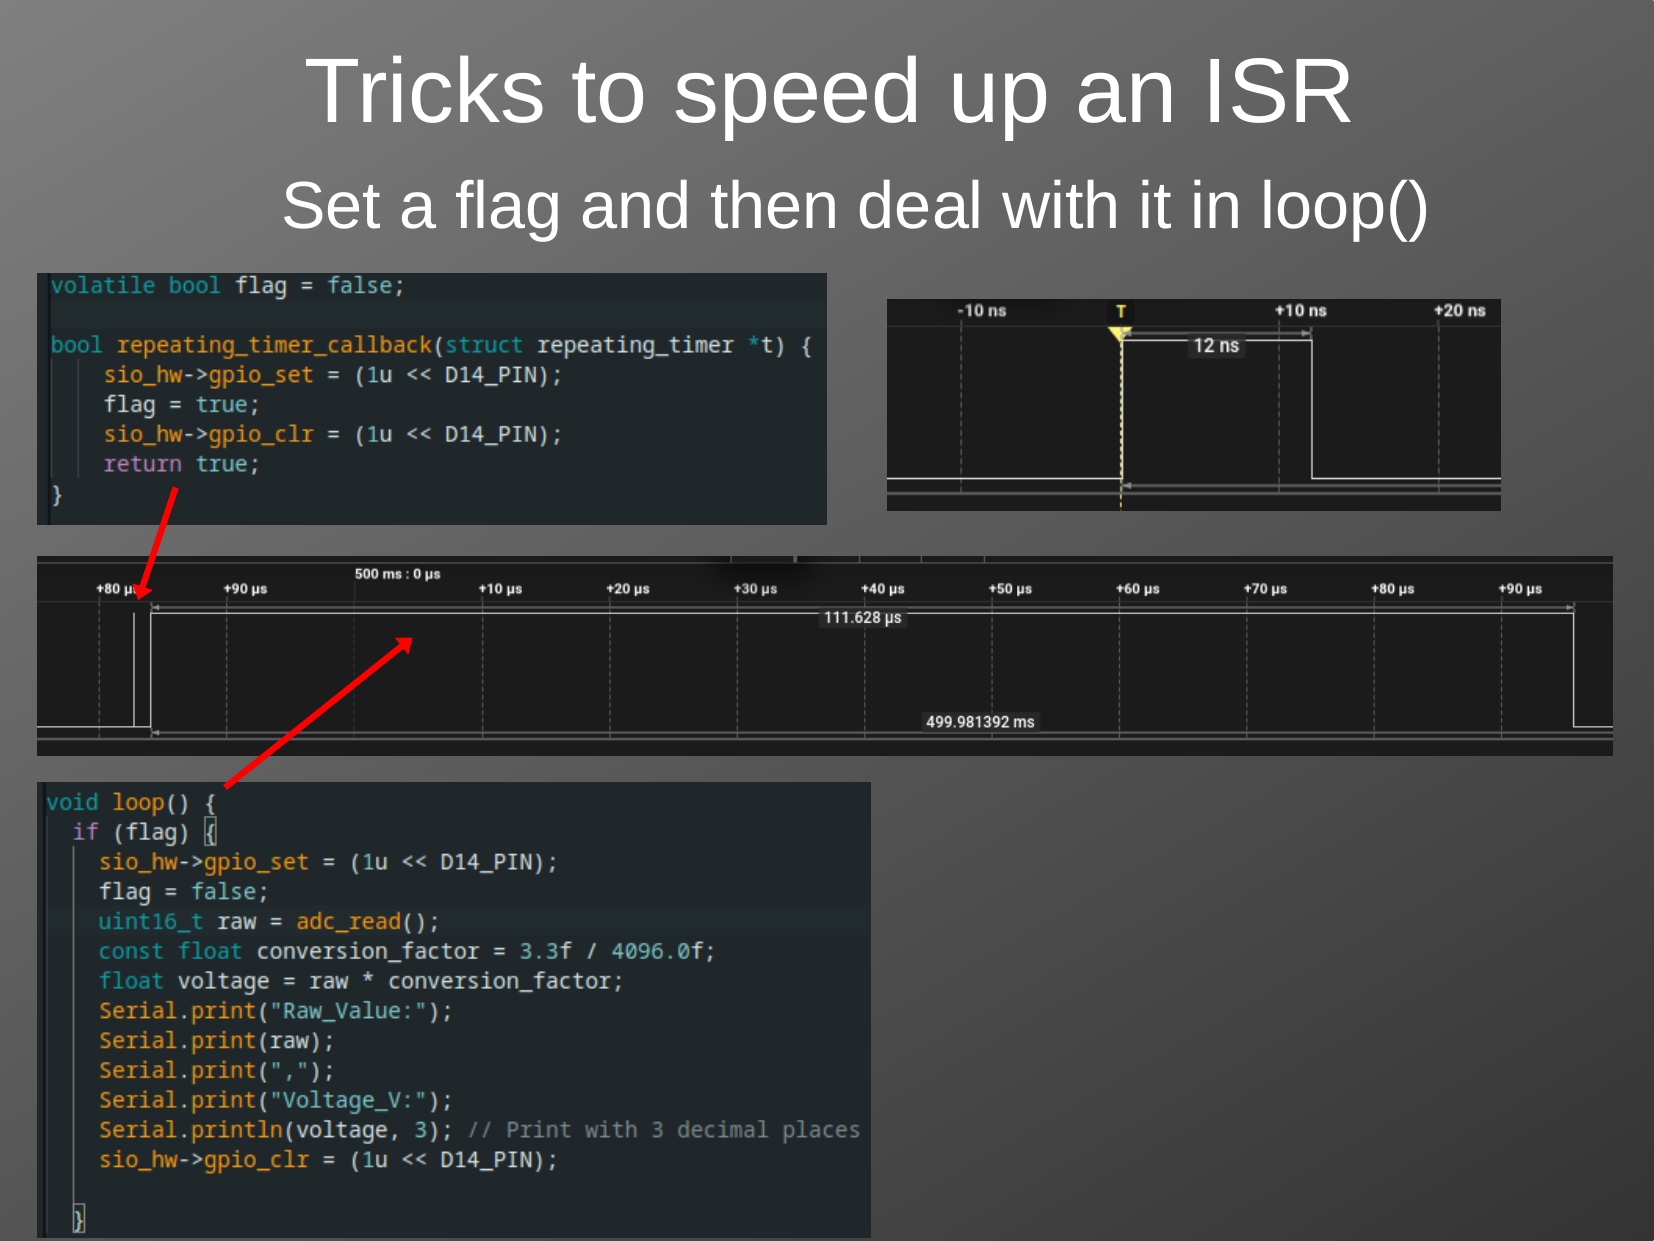

# Tricks to speed up an ISR
Set a flag and then deal with it in loop()